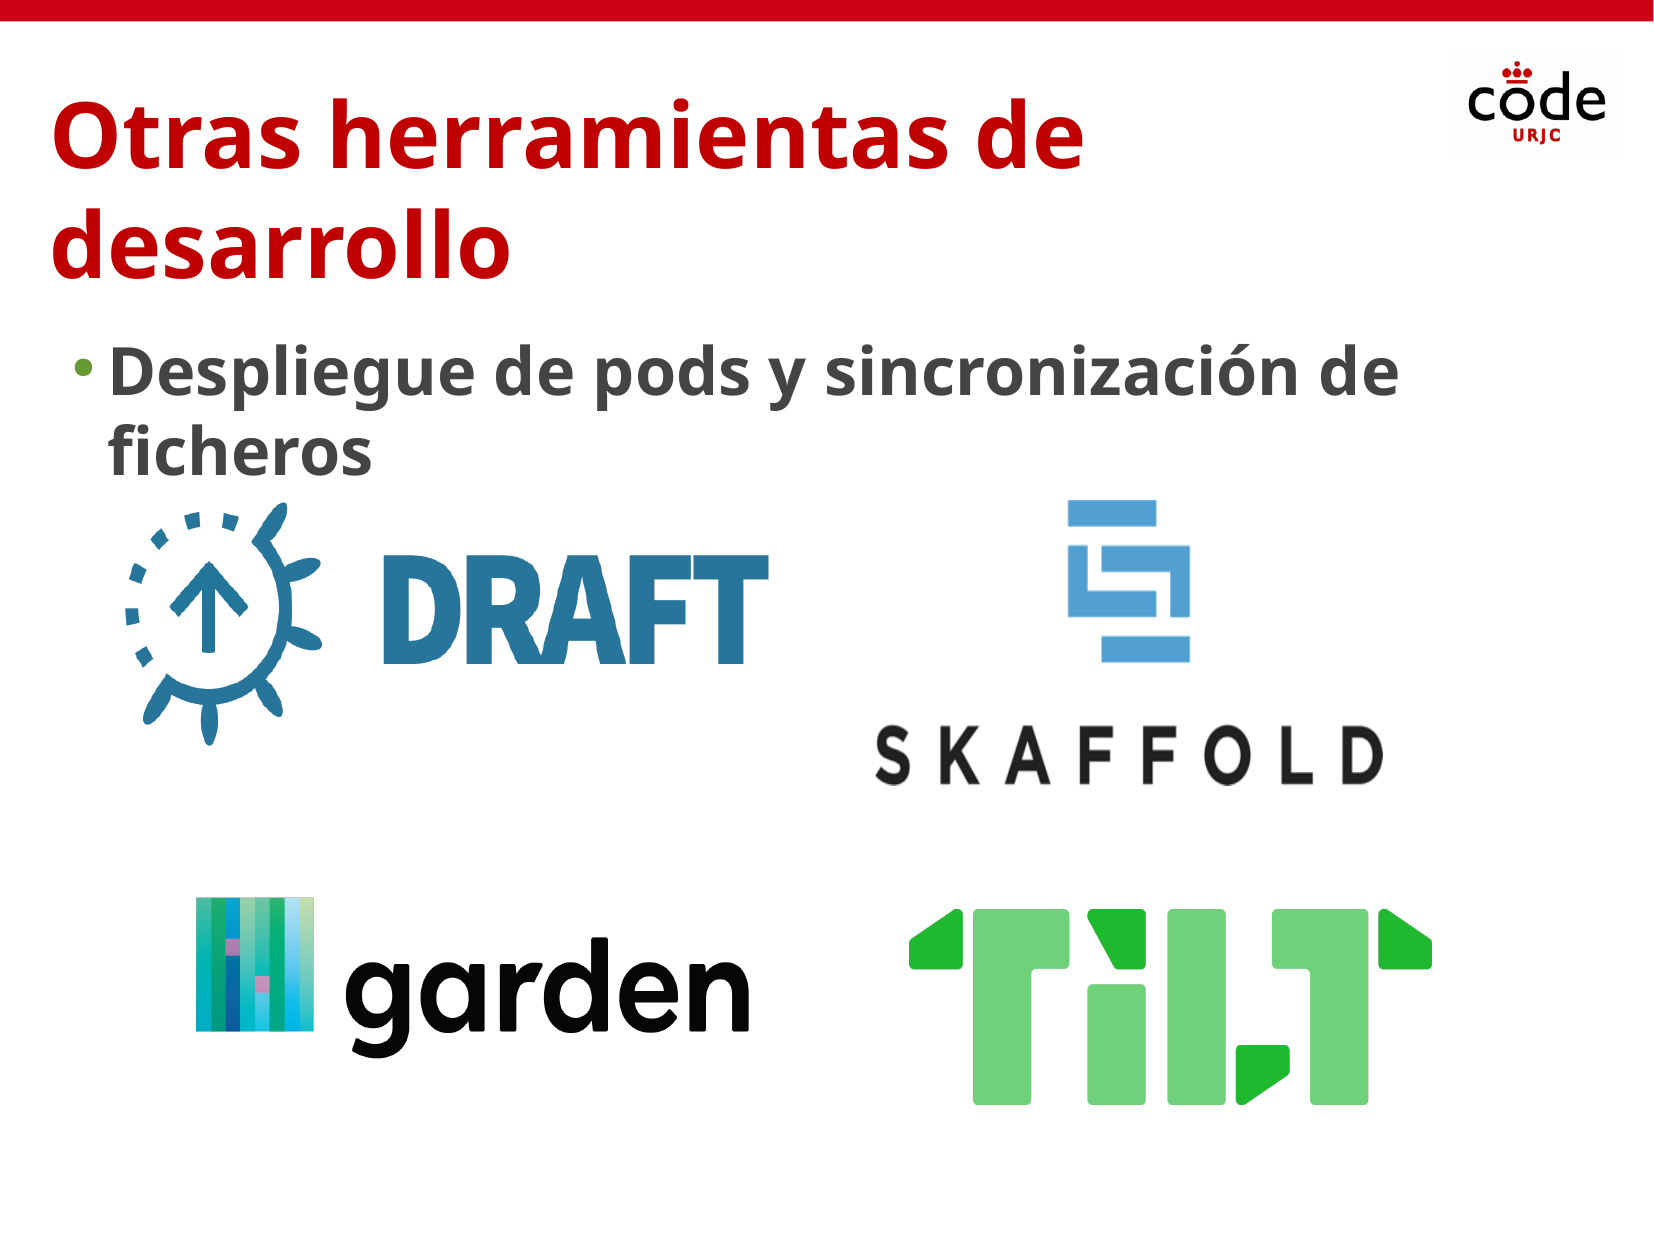

# Otras herramientas de desarrollo
Despliegue de pods y sincronización de ficheros